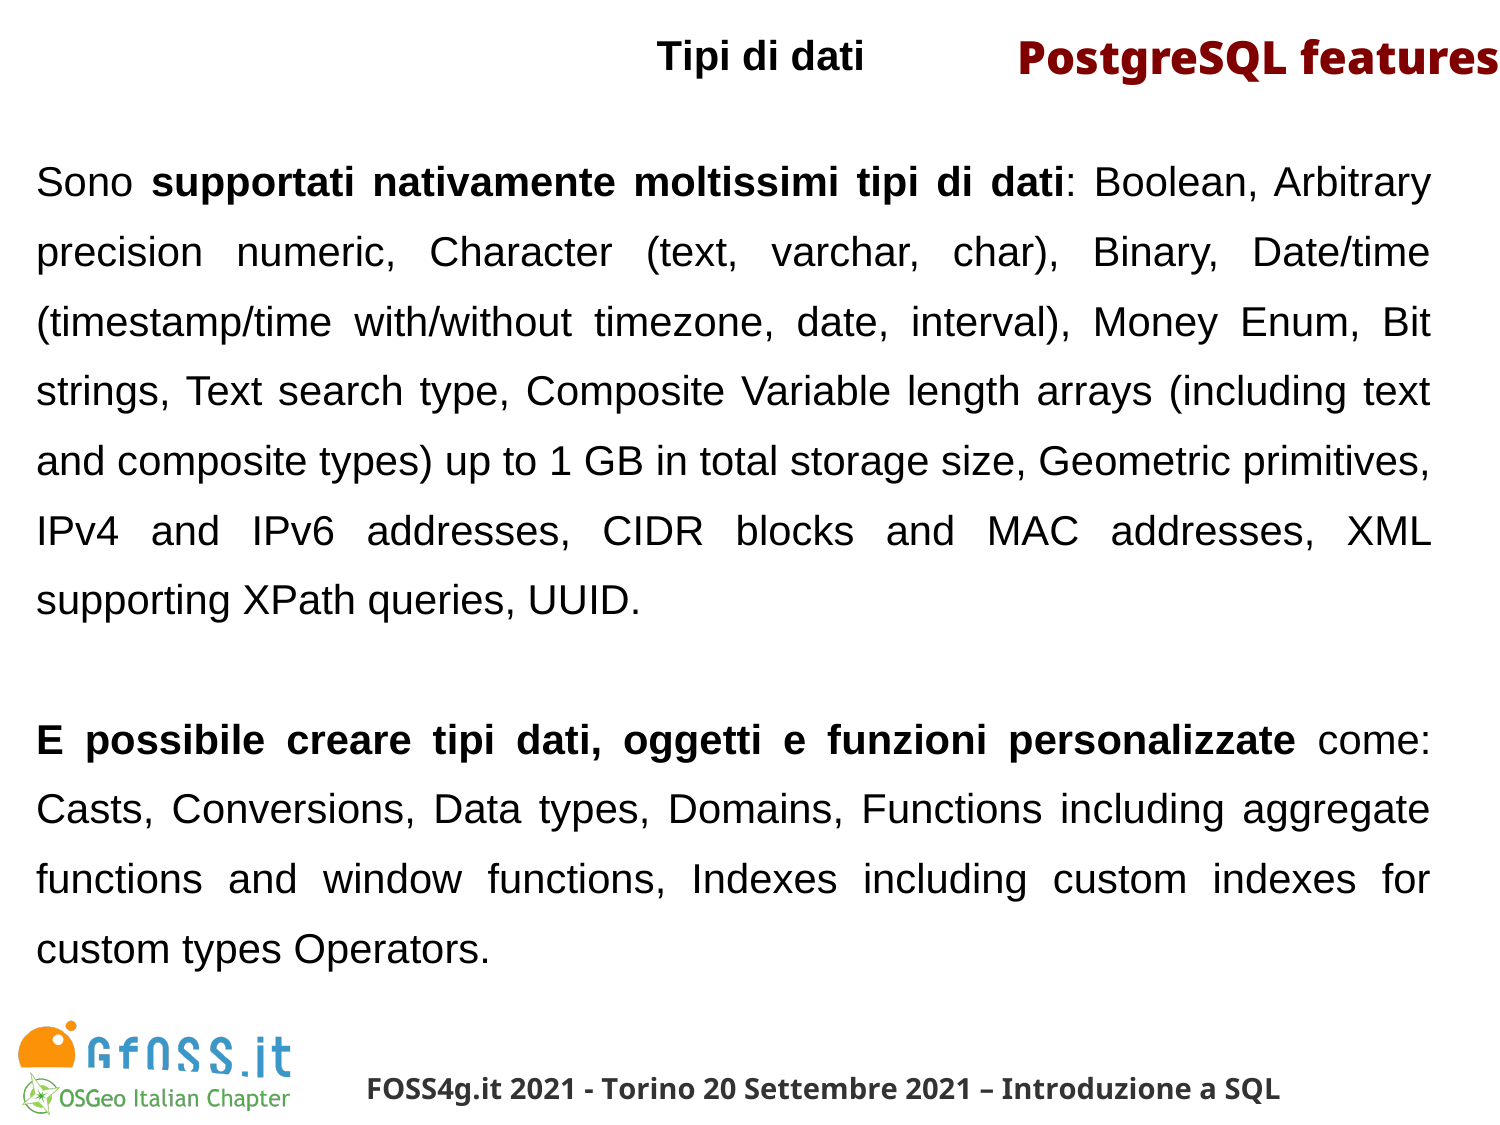

# PostgreSQL features
Tipi di dati
Sono supportati nativamente moltissimi tipi di dati: Boolean, Arbitrary precision numeric, Character (text, varchar, char), Binary, Date/time (timestamp/time with/without timezone, date, interval), Money Enum, Bit strings, Text search type, Composite Variable length arrays (including text and composite types) up to 1 GB in total storage size, Geometric primitives, IPv4 and IPv6 addresses, CIDR blocks and MAC addresses, XML supporting XPath queries, UUID.
E possibile creare tipi dati, oggetti e funzioni personalizzate come: Casts, Conversions, Data types, Domains, Functions including aggregate functions and window functions, Indexes including custom indexes for custom types Operators.